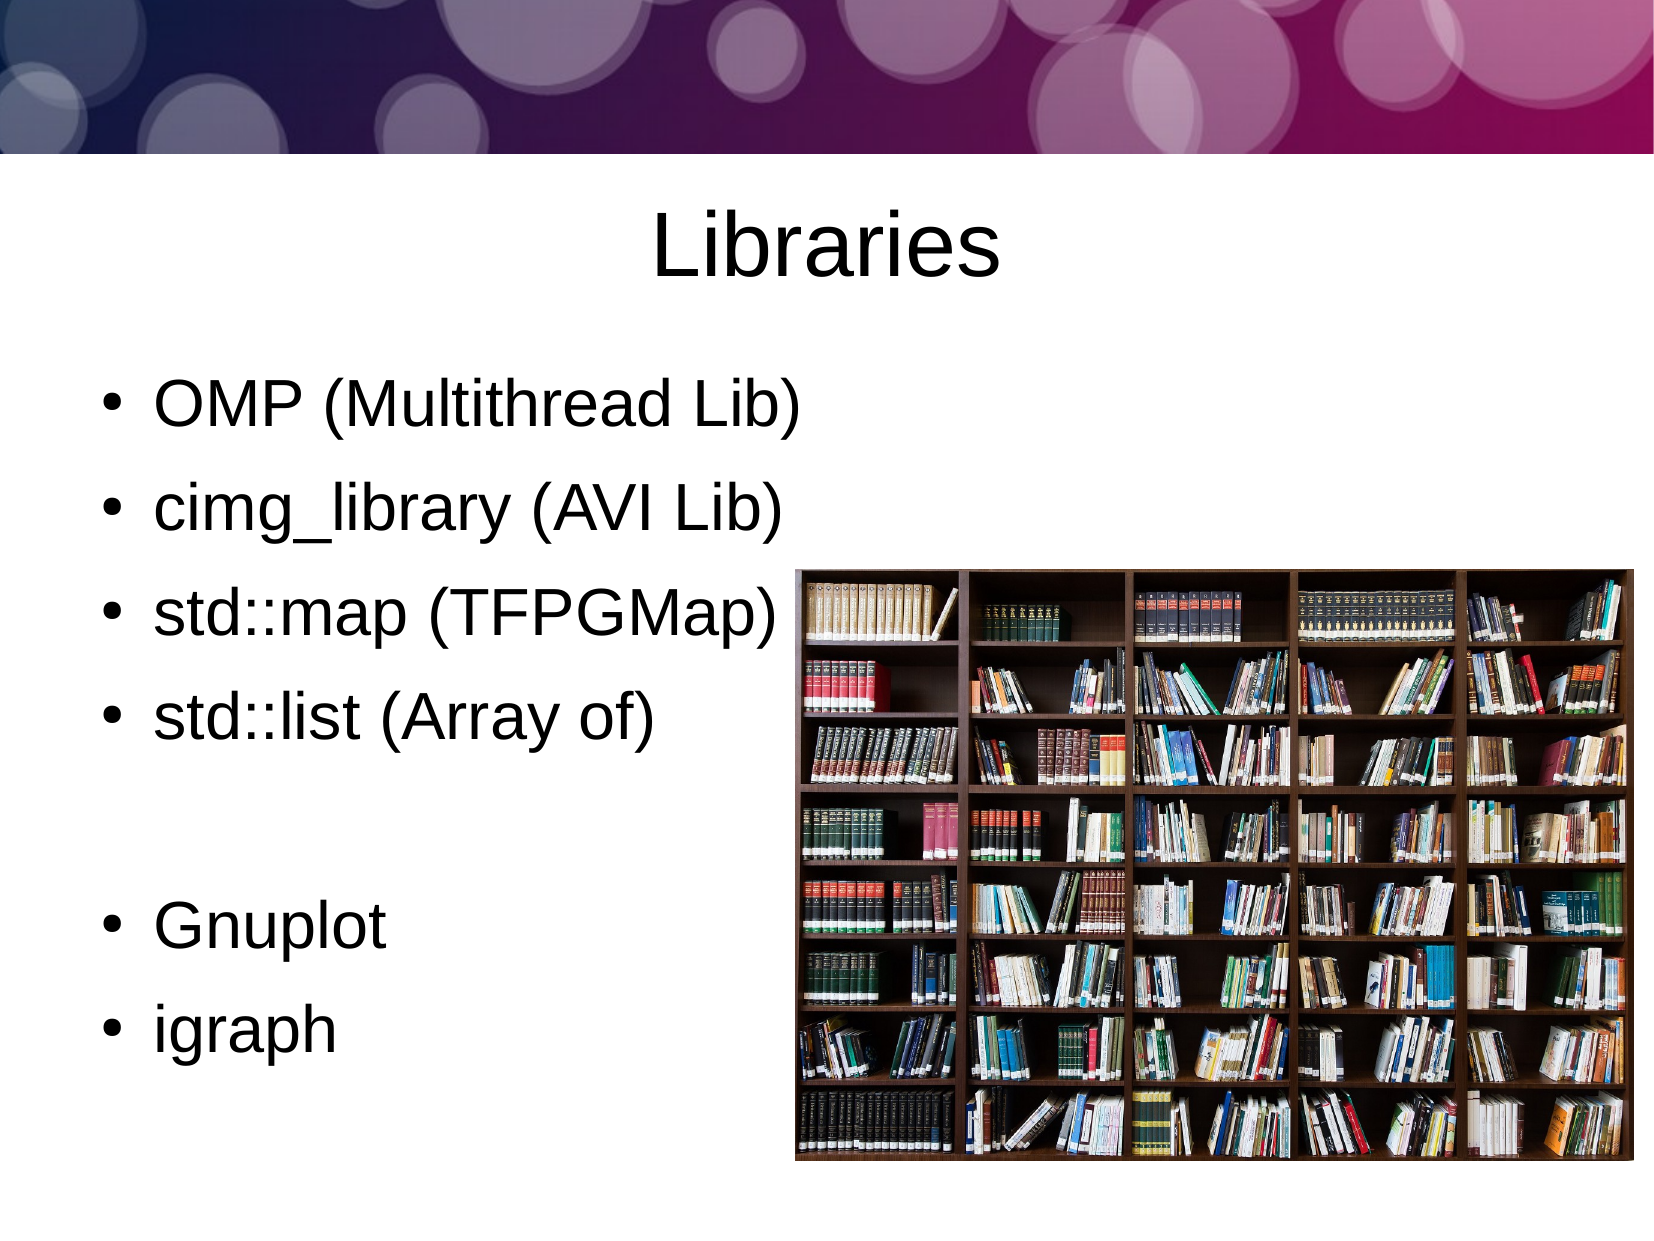

# Libraries
OMP (Multithread Lib)
cimg_library (AVI Lib)
std::map (TFPGMap)
std::list (Array of)
Gnuplot
igraph